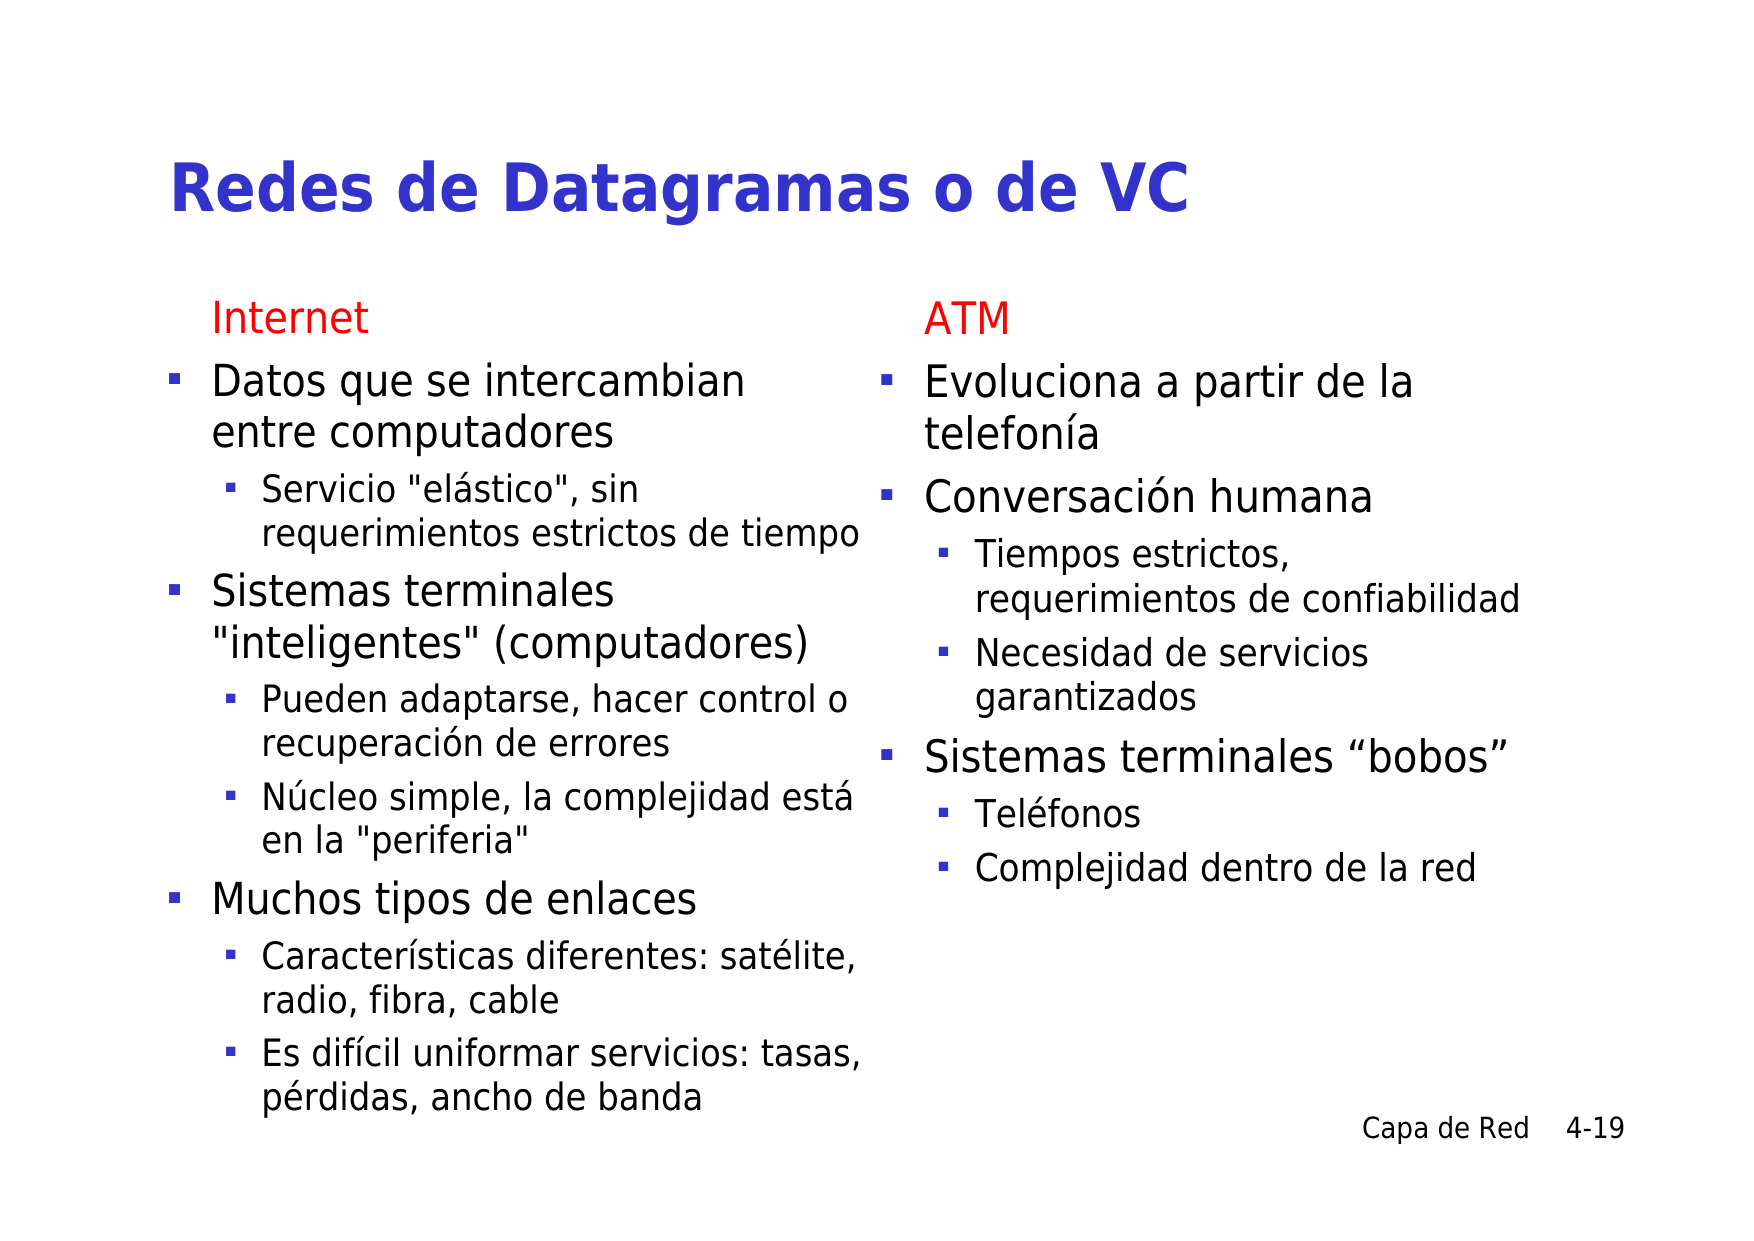

# Redes de Datagramas o de VC
Internet
Datos que se intercambian entre computadores
Servicio "elástico", sin requerimientos estrictos de tiempo
Sistemas terminales "inteligentes" (computadores)
Pueden adaptarse, hacer control o recuperación de errores
Núcleo simple, la complejidad está en la "periferia"
Muchos tipos de enlaces
Características diferentes: satélite, radio, fibra, cable
Es difícil uniformar servicios: tasas, pérdidas, ancho de banda
ATM
Evoluciona a partir de la telefonía
Conversación humana
Tiempos estrictos, requerimientos de confiabilidad
Necesidad de servicios garantizados
Sistemas terminales “bobos”
Teléfonos
Complejidad dentro de la red